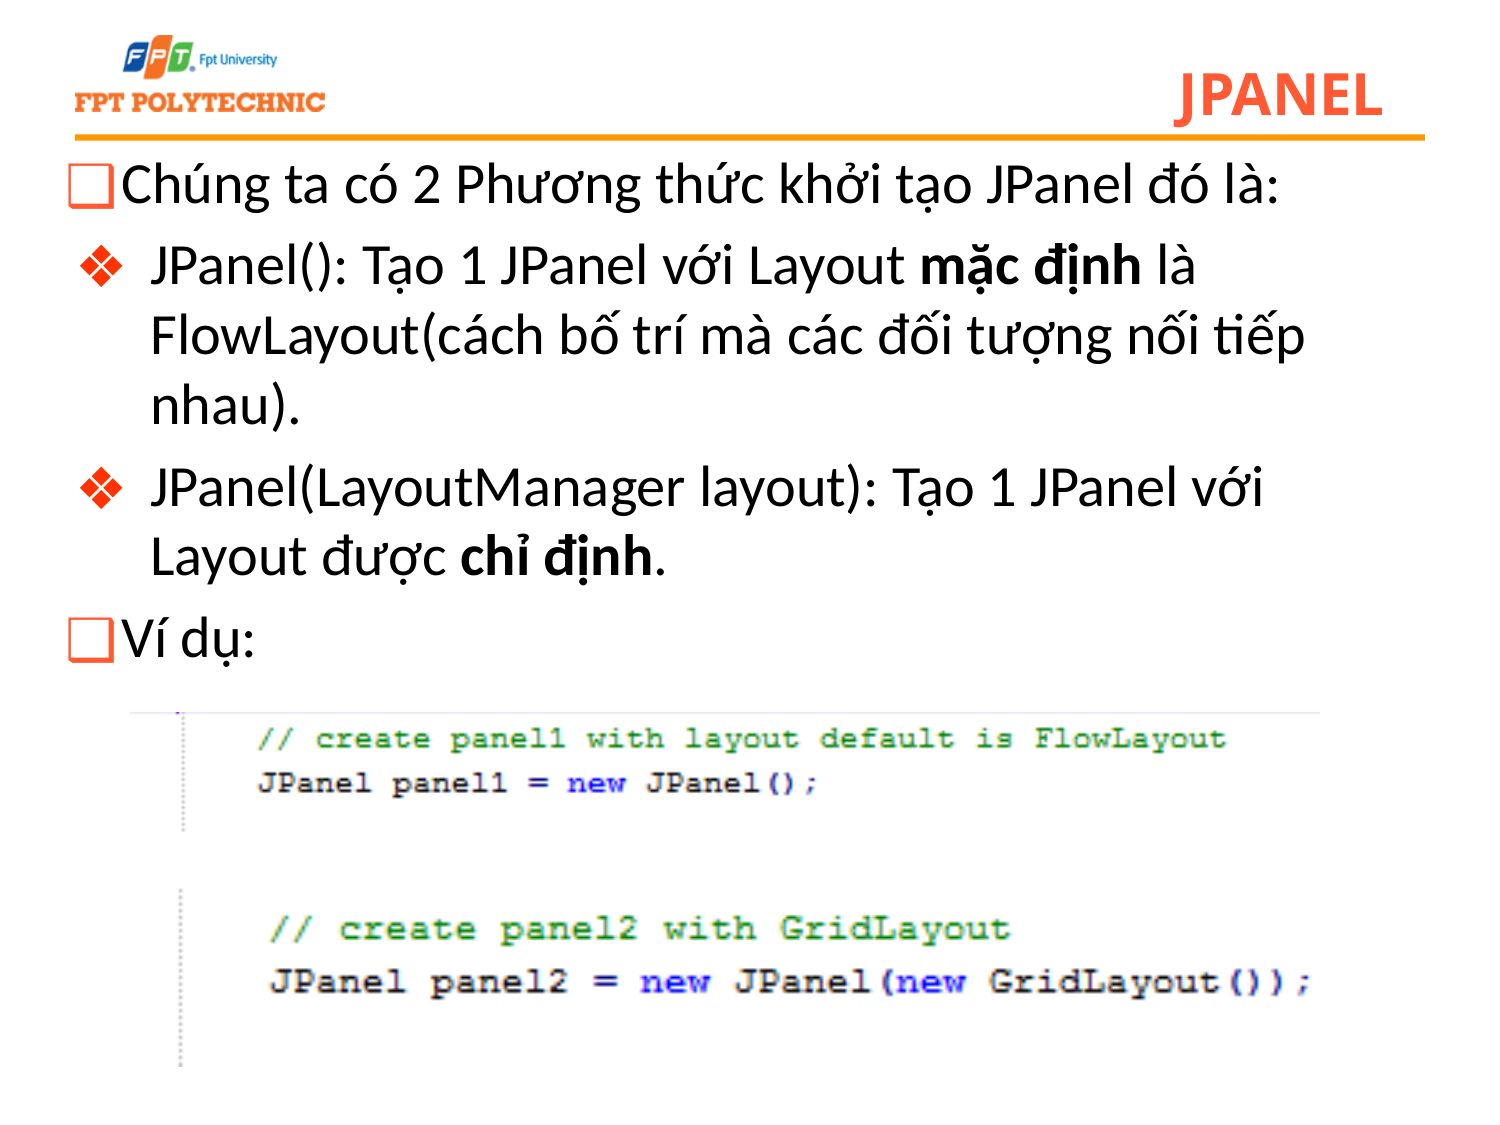

JPanel
Chúng ta có 2 Phương thức khởi tạo JPanel đó là:
JPanel(): Tạo 1 JPanel với Layout mặc định là FlowLayout(cách bố trí mà các đối tượng nối tiếp nhau).
JPanel(LayoutManager layout): Tạo 1 JPanel với Layout được chỉ định.
Ví dụ: